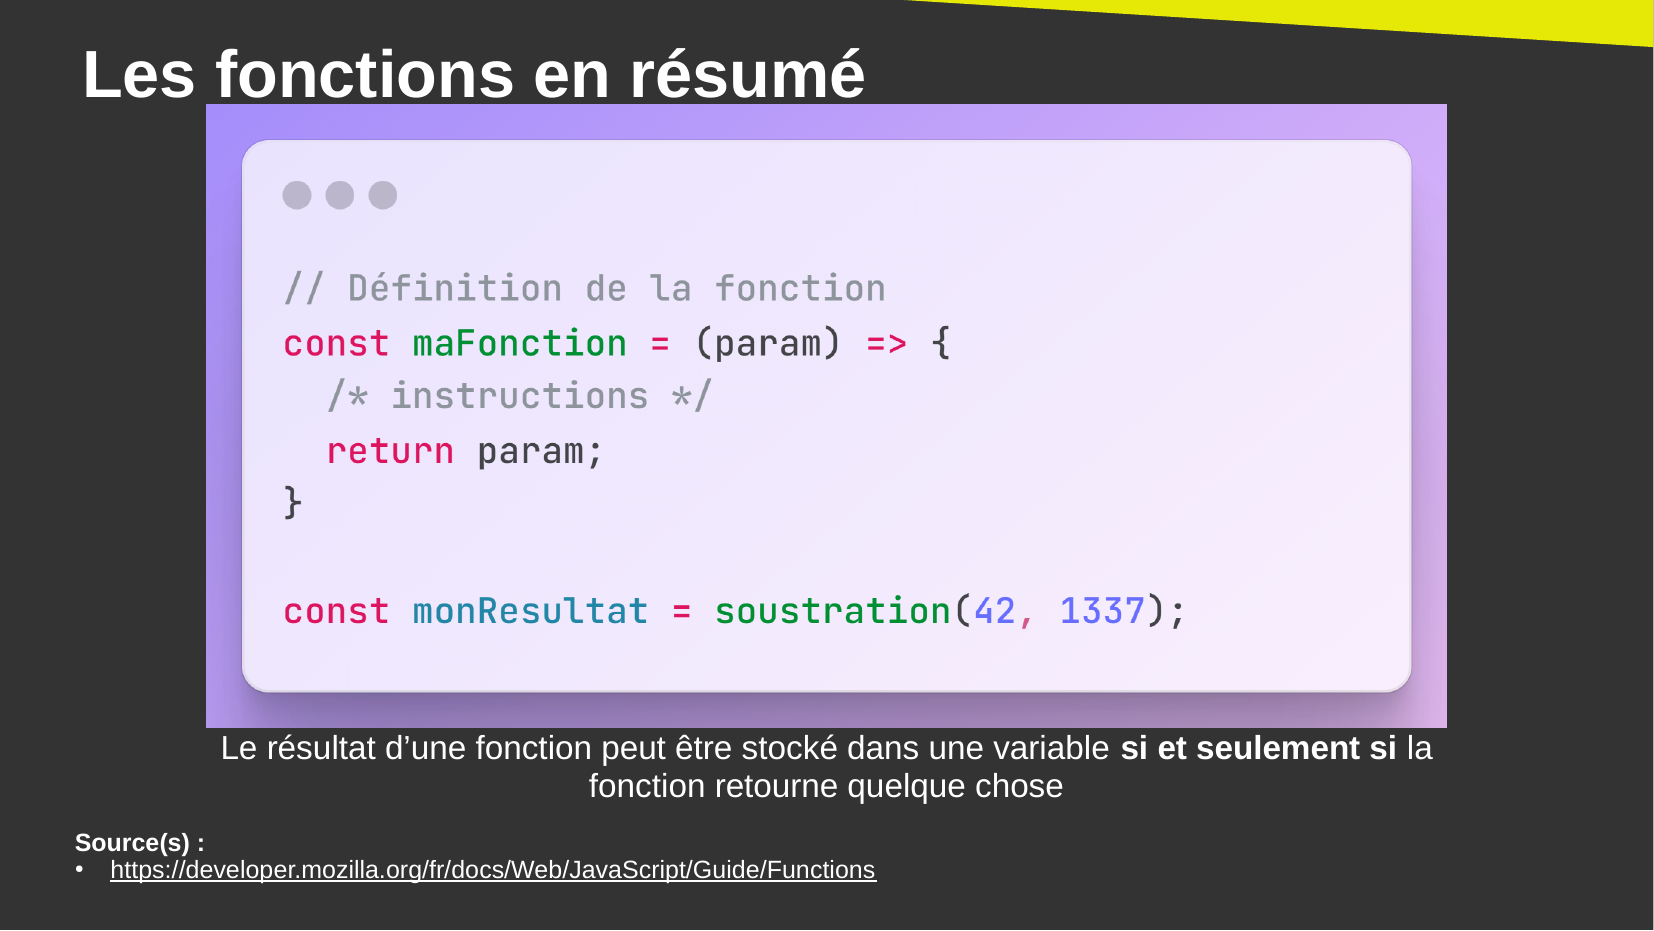

# Les fonctions en résumé
Le résultat d’une fonction peut être stocké dans une variable si et seulement si la fonction retourne quelque chose
Source(s) :
https://developer.mozilla.org/fr/docs/Web/JavaScript/Guide/Functions